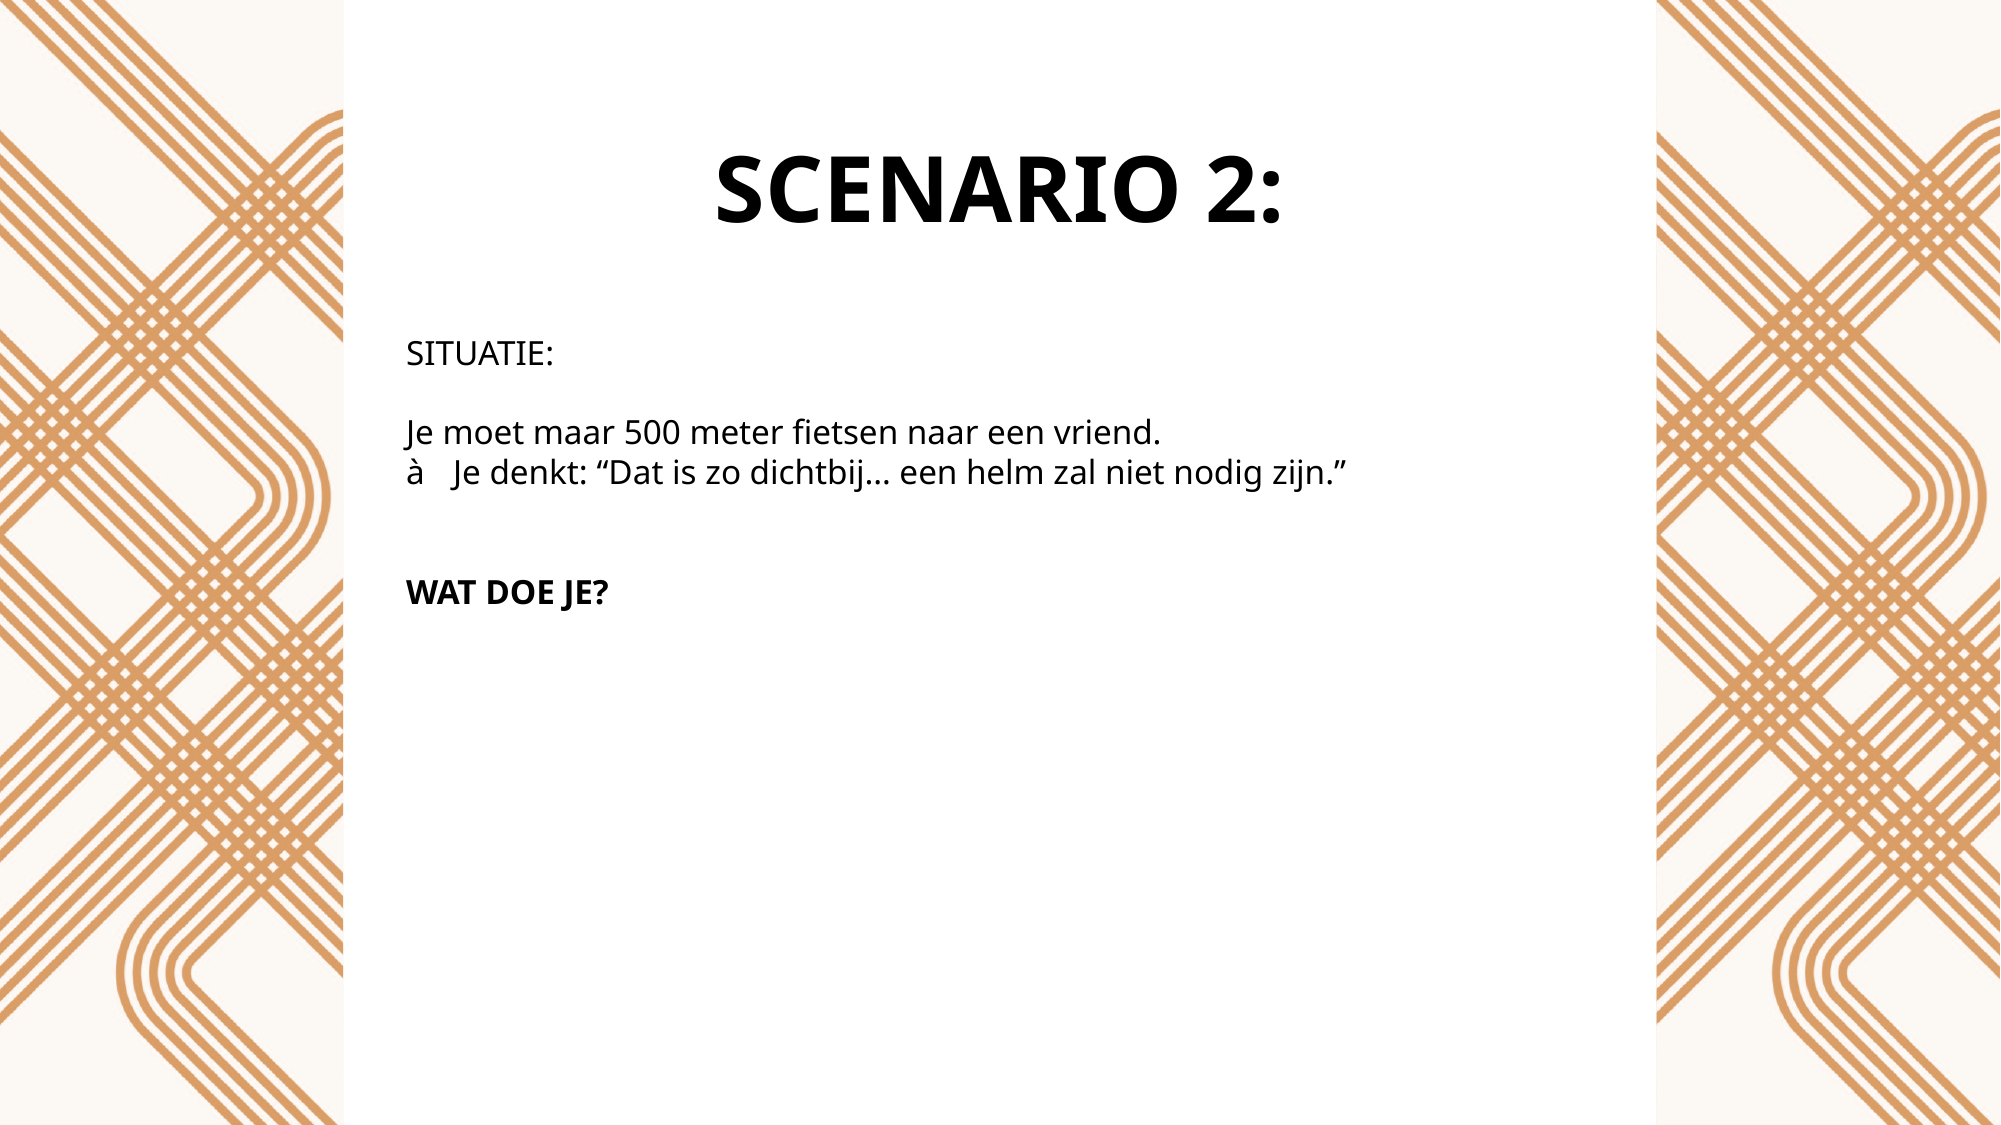

# SCENARIO 2:
SITUATIE:
Je moet maar 500 meter fietsen naar een vriend.
Je denkt: “Dat is zo dichtbij… een helm zal niet nodig zijn.”
WAT DOE JE?